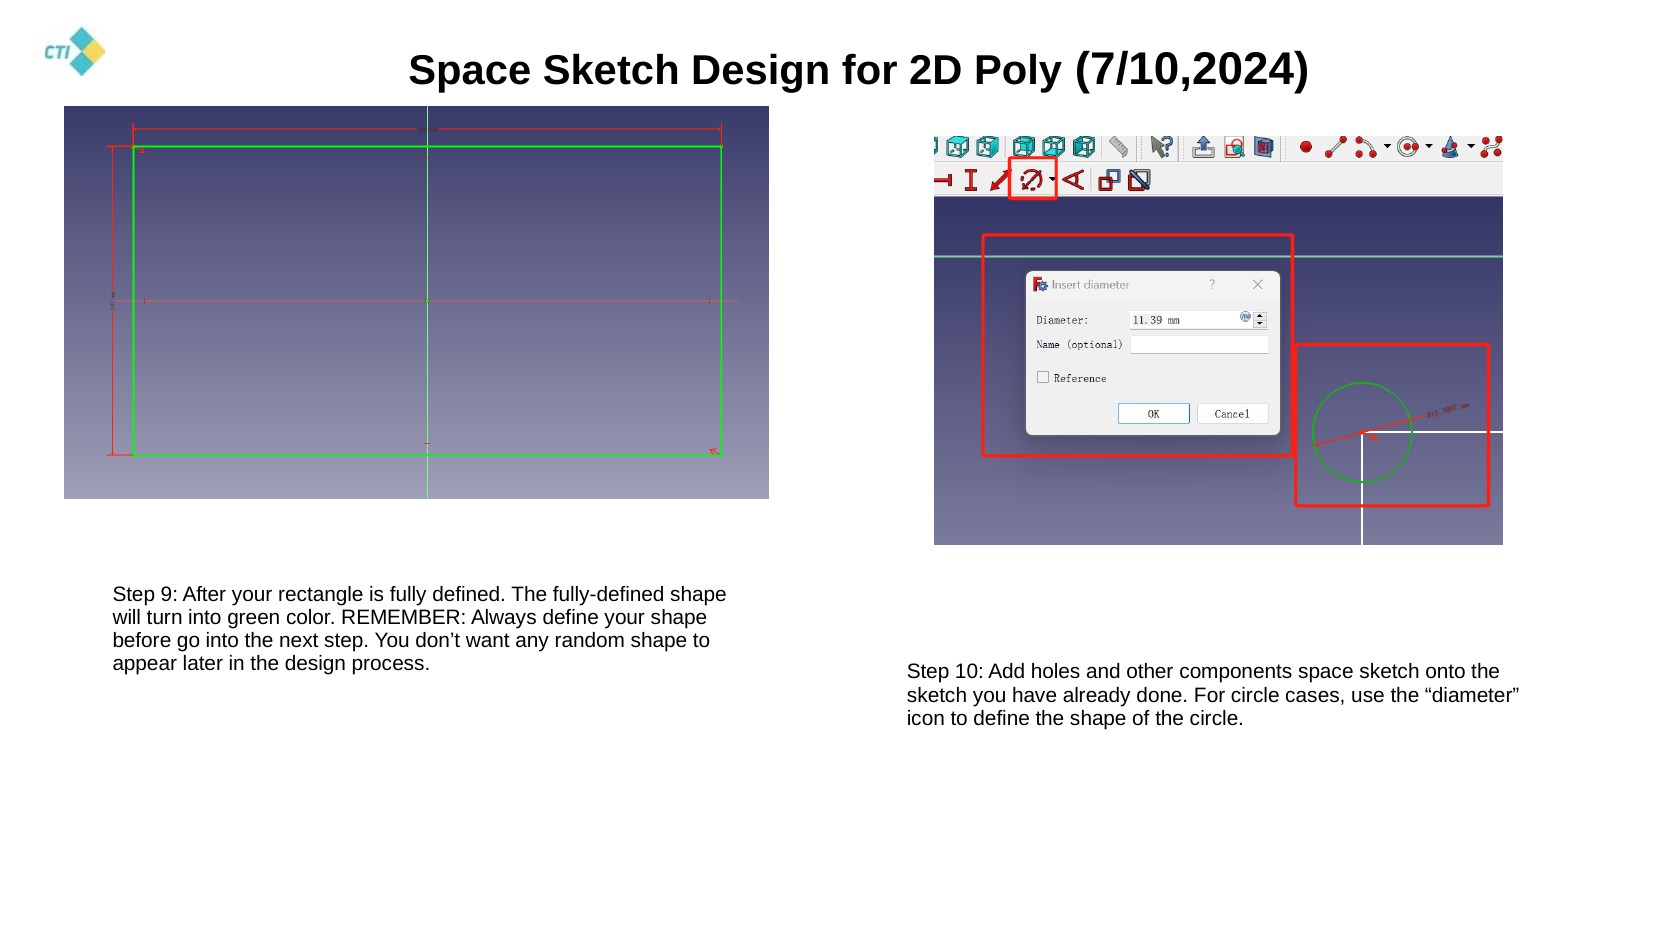

# Space Sketch Design for 2D Poly (7/10,2024)
New
New
Step 9: After your rectangle is fully defined. The fully-defined shape will turn into green color. REMEMBER: Always define your shape before go into the next step. You don’t want any random shape to appear later in the design process.
Step 10: Add holes and other components space sketch onto the sketch you have already done. For circle cases, use the “diameter” icon to define the shape of the circle.